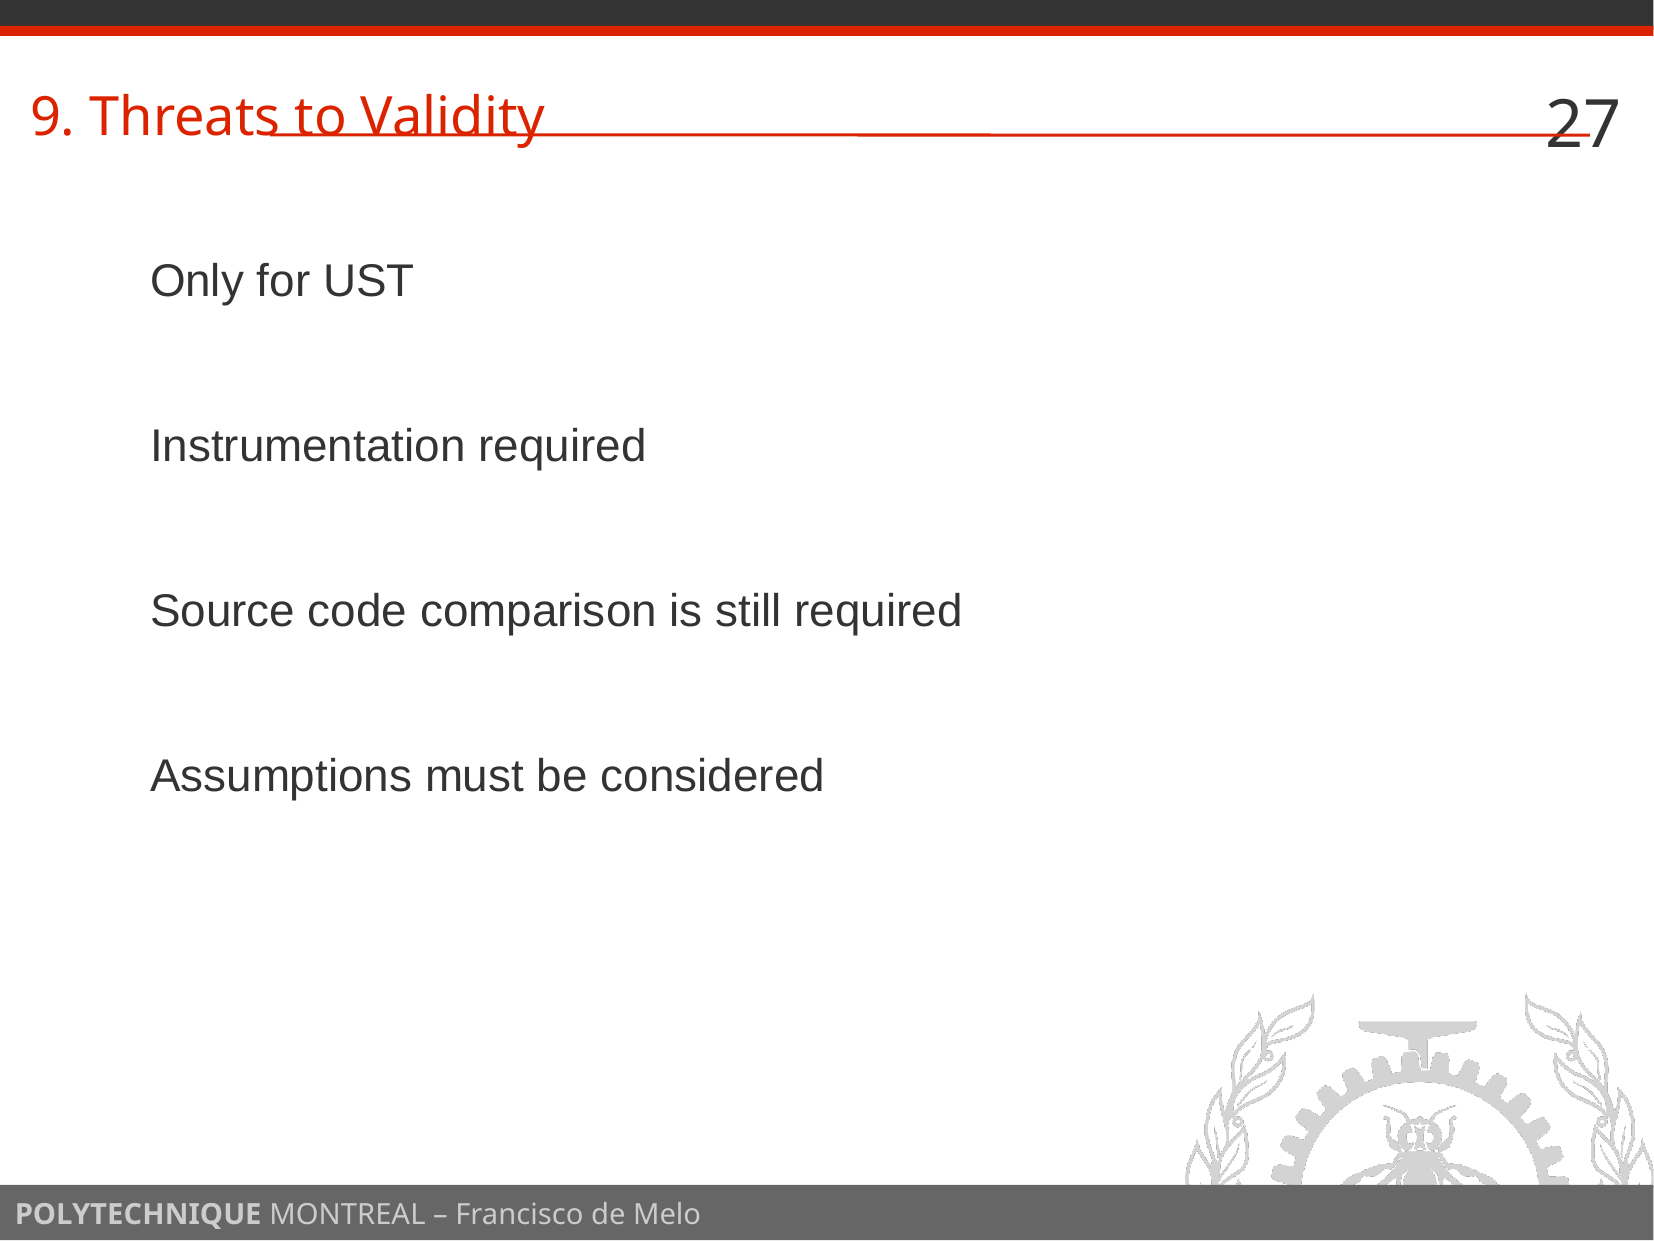

27
9. Threats to Validity
Only for UST
Instrumentation required
Source code comparison is still required
Assumptions must be considered
POLYTECHNIQUE MONTREAL – Francisco de Melo